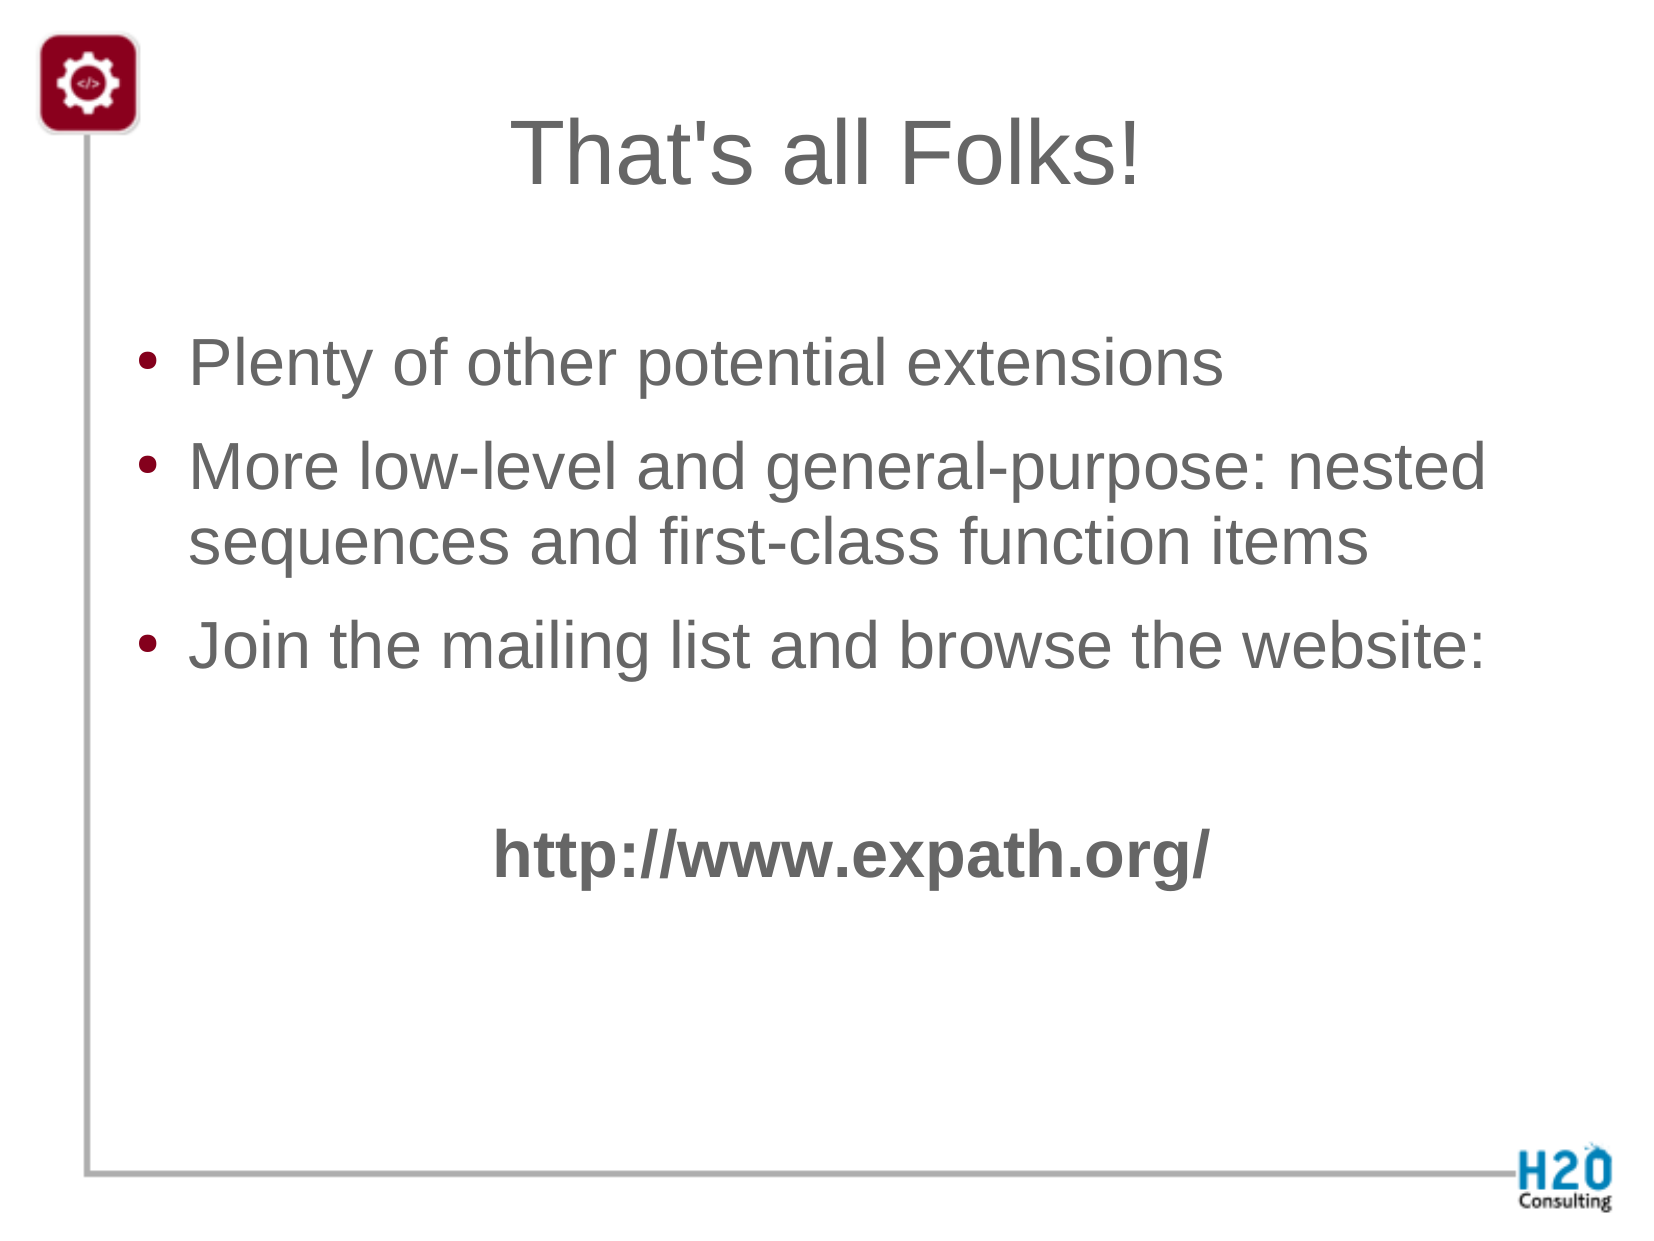

# That's all Folks!
Plenty of other potential extensions
More low-level and general-purpose: nested sequences and first-class function items
Join the mailing list and browse the website:
http://www.expath.org/